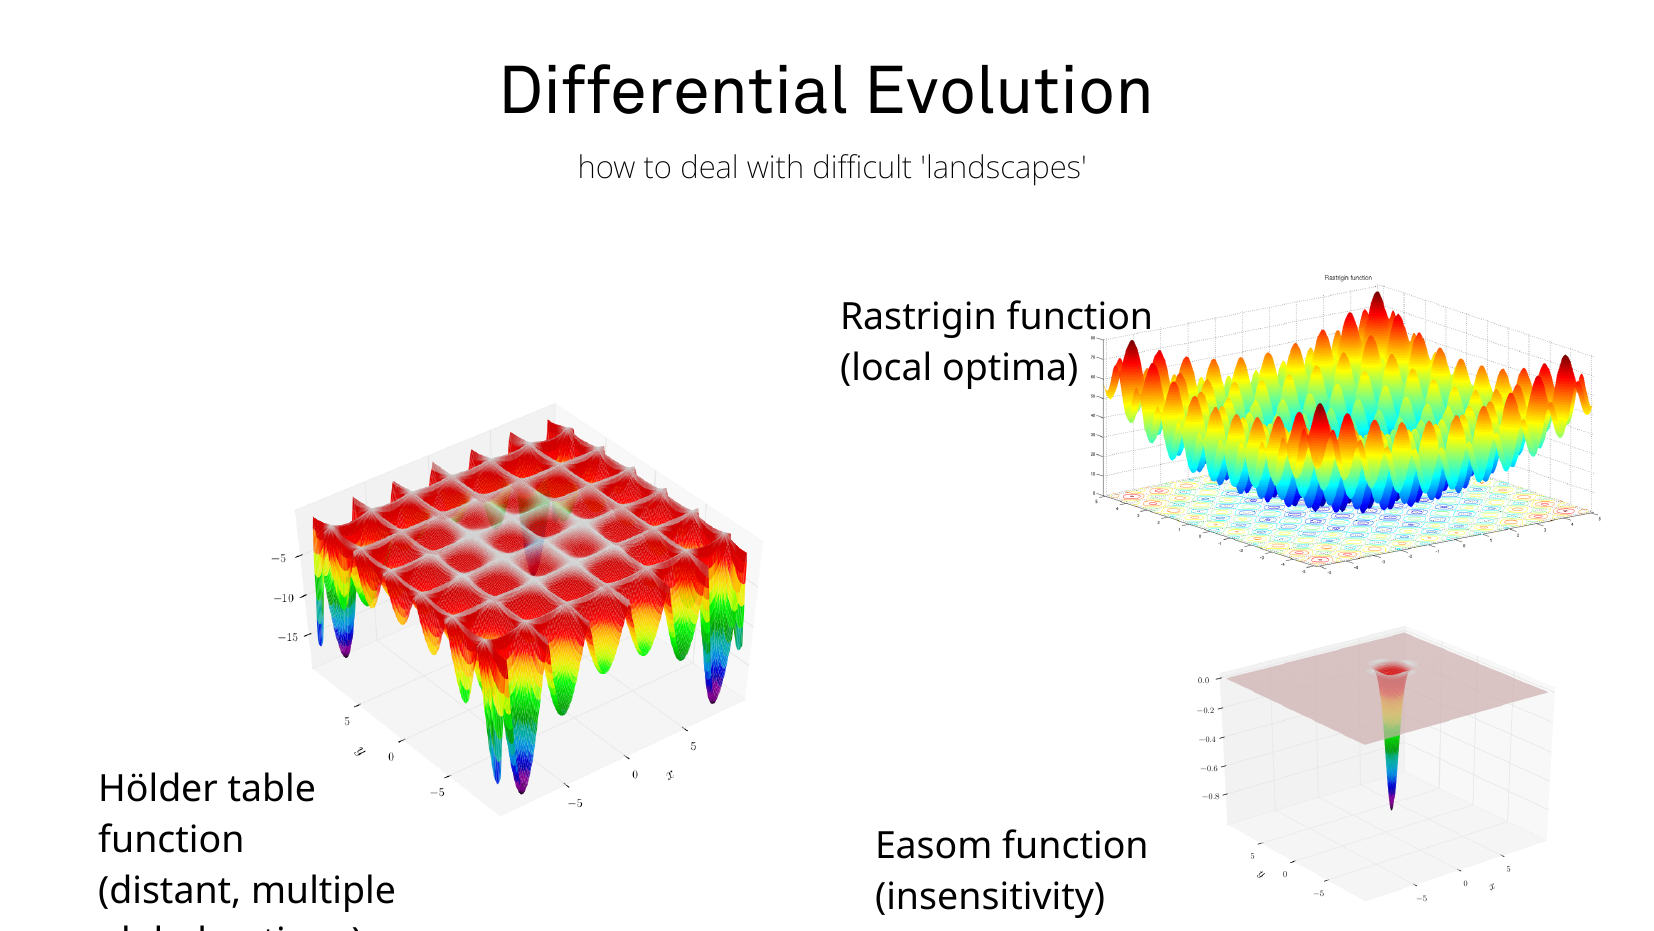

# Differential Evolution
how to deal with difficult 'landscapes'
Rastrigin function
(local optima)
Hölder table function
(distant, multiple global optima )
Easom function
(insensitivity)